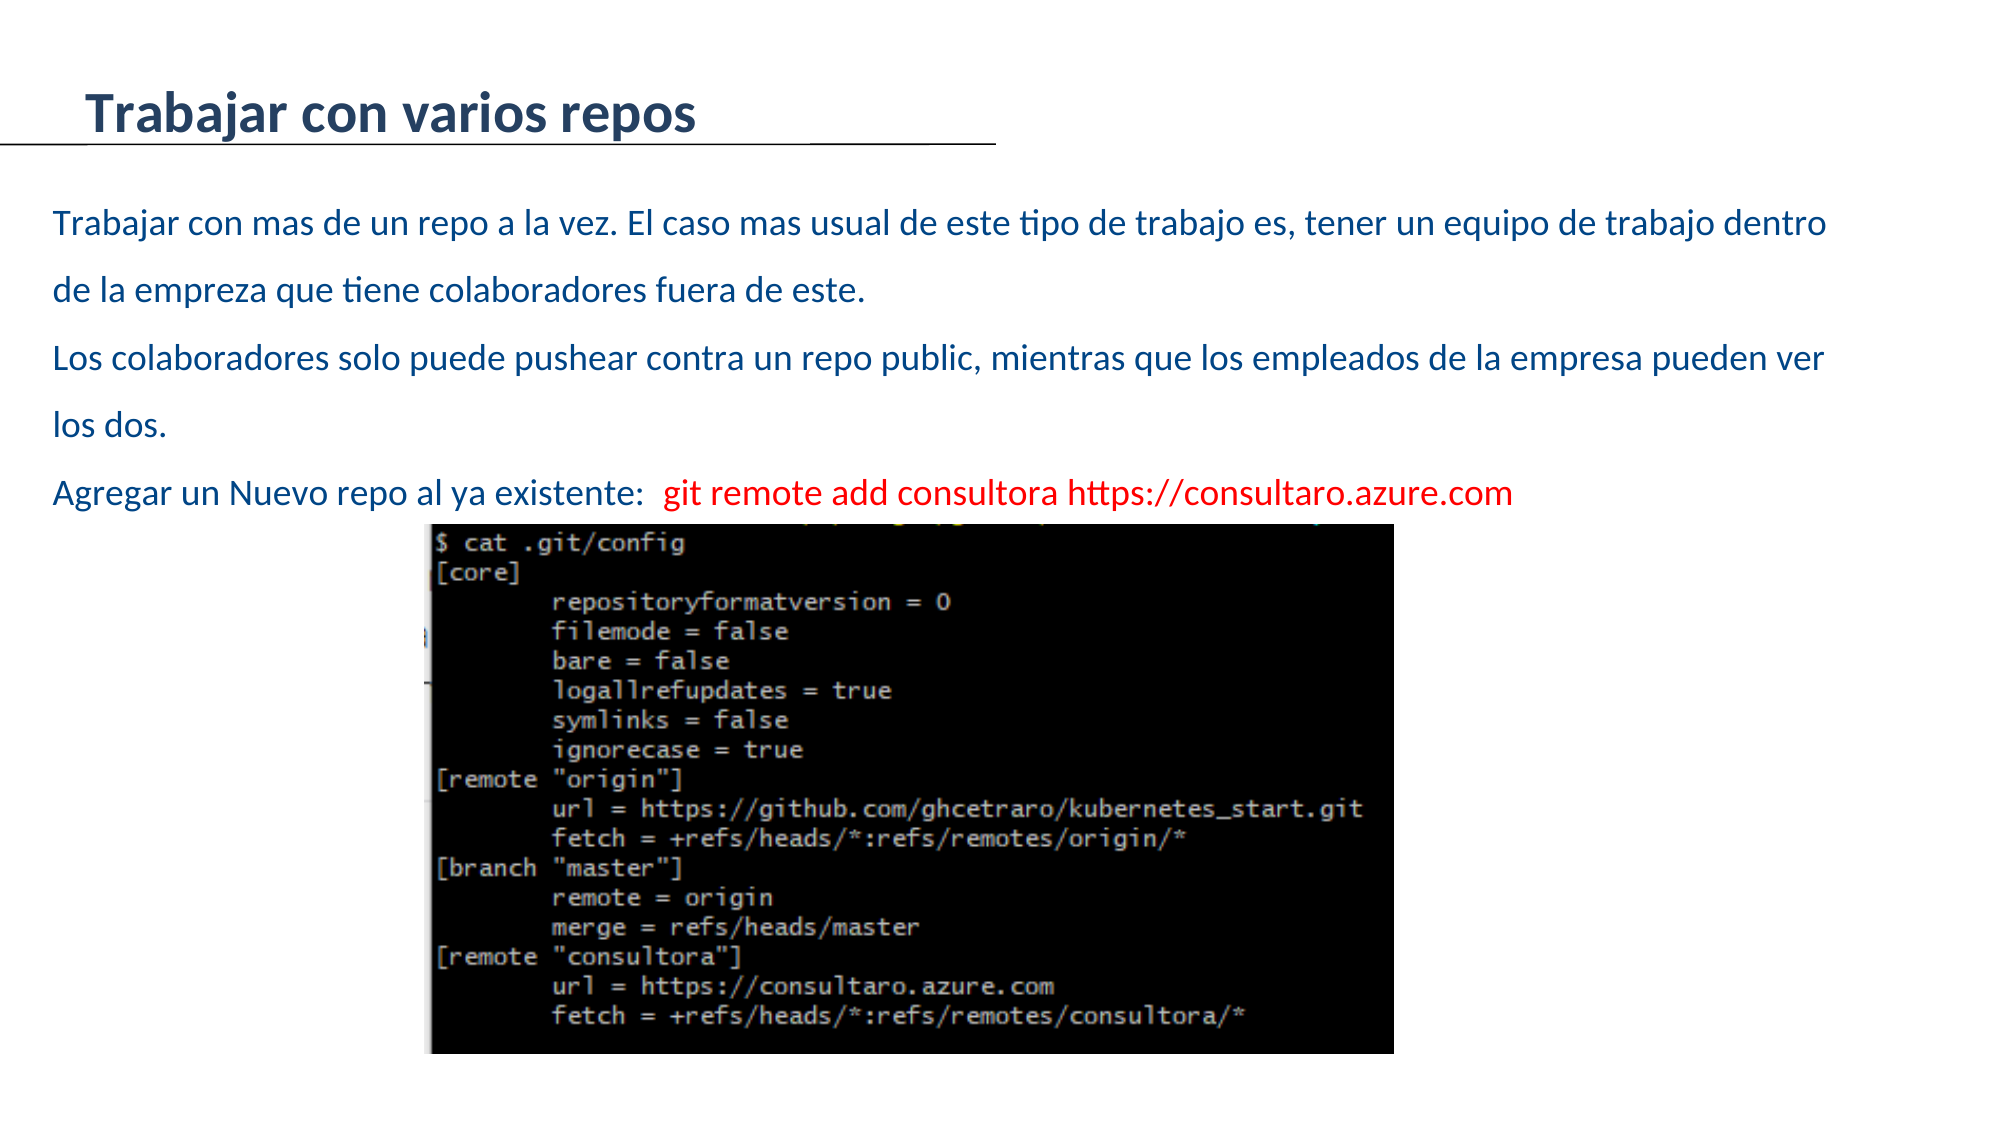

Trabajar con varios repos
Trabajar con mas de un repo a la vez. El caso mas usual de este tipo de trabajo es, tener un equipo de trabajo dentro de la empreza que tiene colaboradores fuera de este.
Los colaboradores solo puede pushear contra un repo public, mientras que los empleados de la empresa pueden ver los dos.
Agregar un Nuevo repo al ya existente: git remote add consultora https://consultaro.azure.com